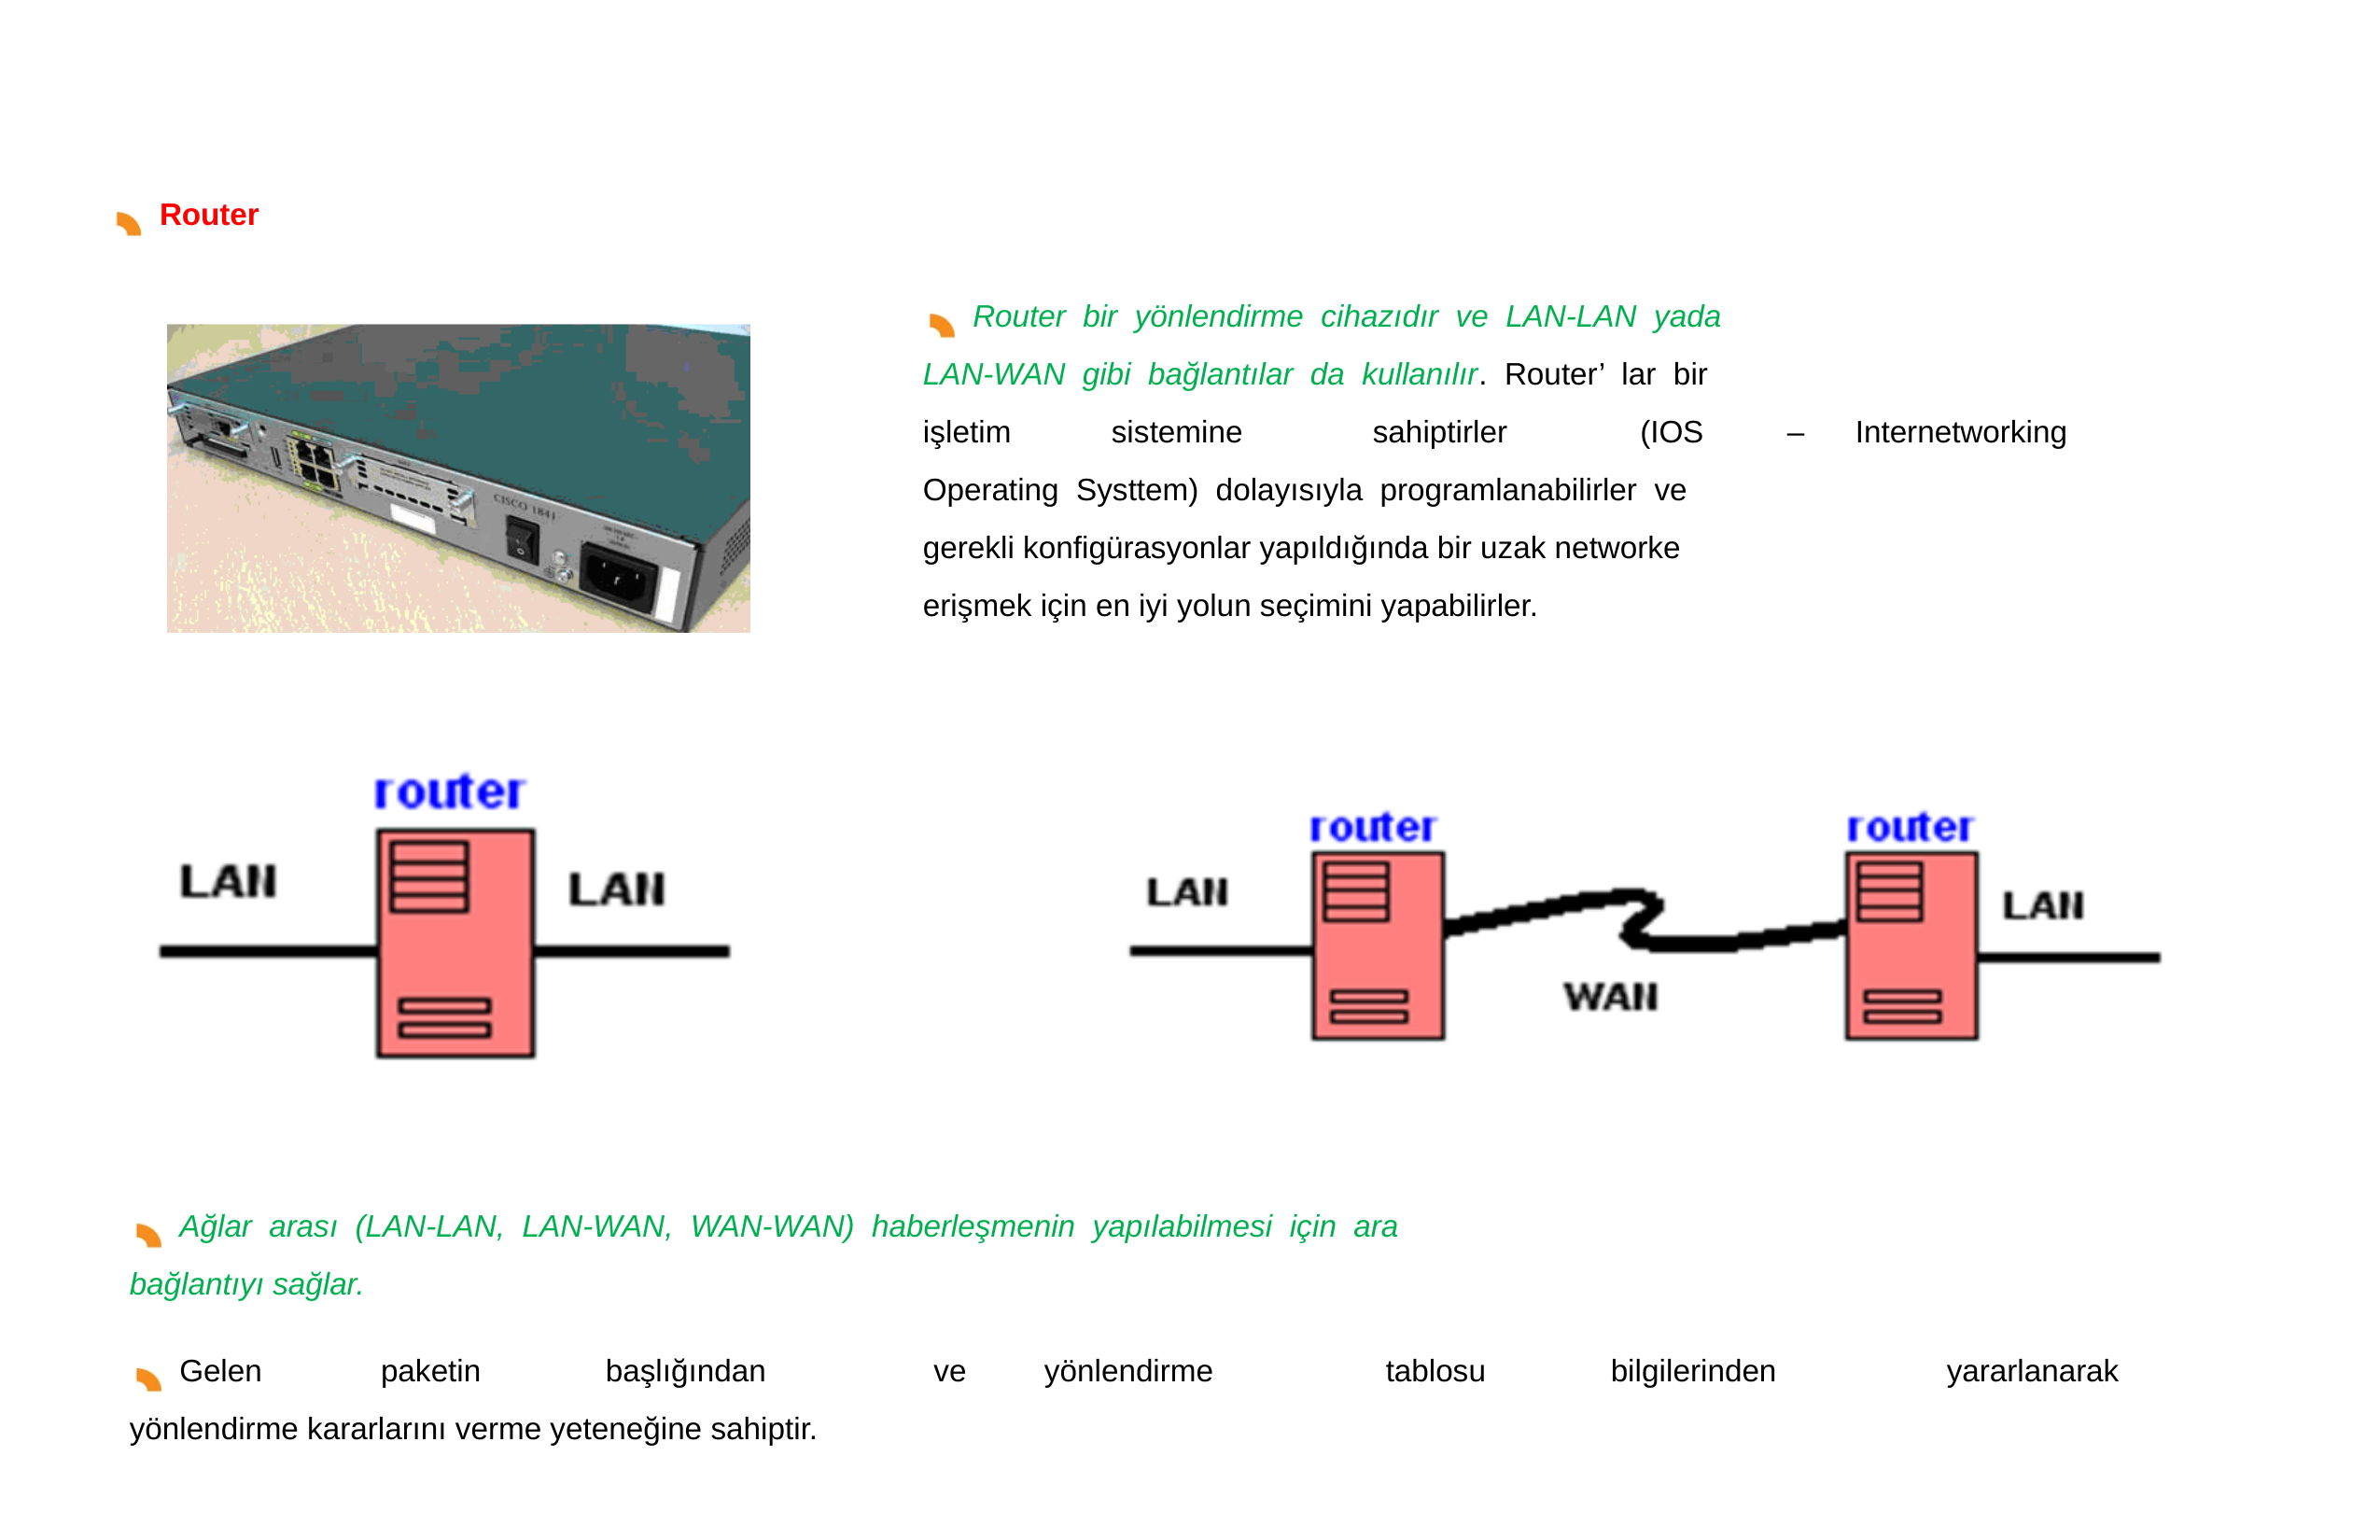

Router
 Router bir yönlendirme cihazıdır ve LAN-LAN yada
LAN-WAN gibi bağlantılar da kullanılır. Router’ lar bir
işletim
sistemine
sahiptirler
(IOS
–
Internetworking
Operating Systtem) dolayısıyla programlanabilirler ve
gerekli konfigürasyonlar yapıldığında bir uzak networke
erişmek için en iyi yolun seçimini yapabilirler.
 Ağlar arası (LAN-LAN, LAN-WAN, WAN-WAN) haberleşmenin yapılabilmesi için ara
bağlantıyı sağlar.
 Gelen
paketin
başlığından
ve
yönlendirme
tablosu
bilgilerinden
yararlanarak
yönlendirme kararlarını verme yeteneğine sahiptir.